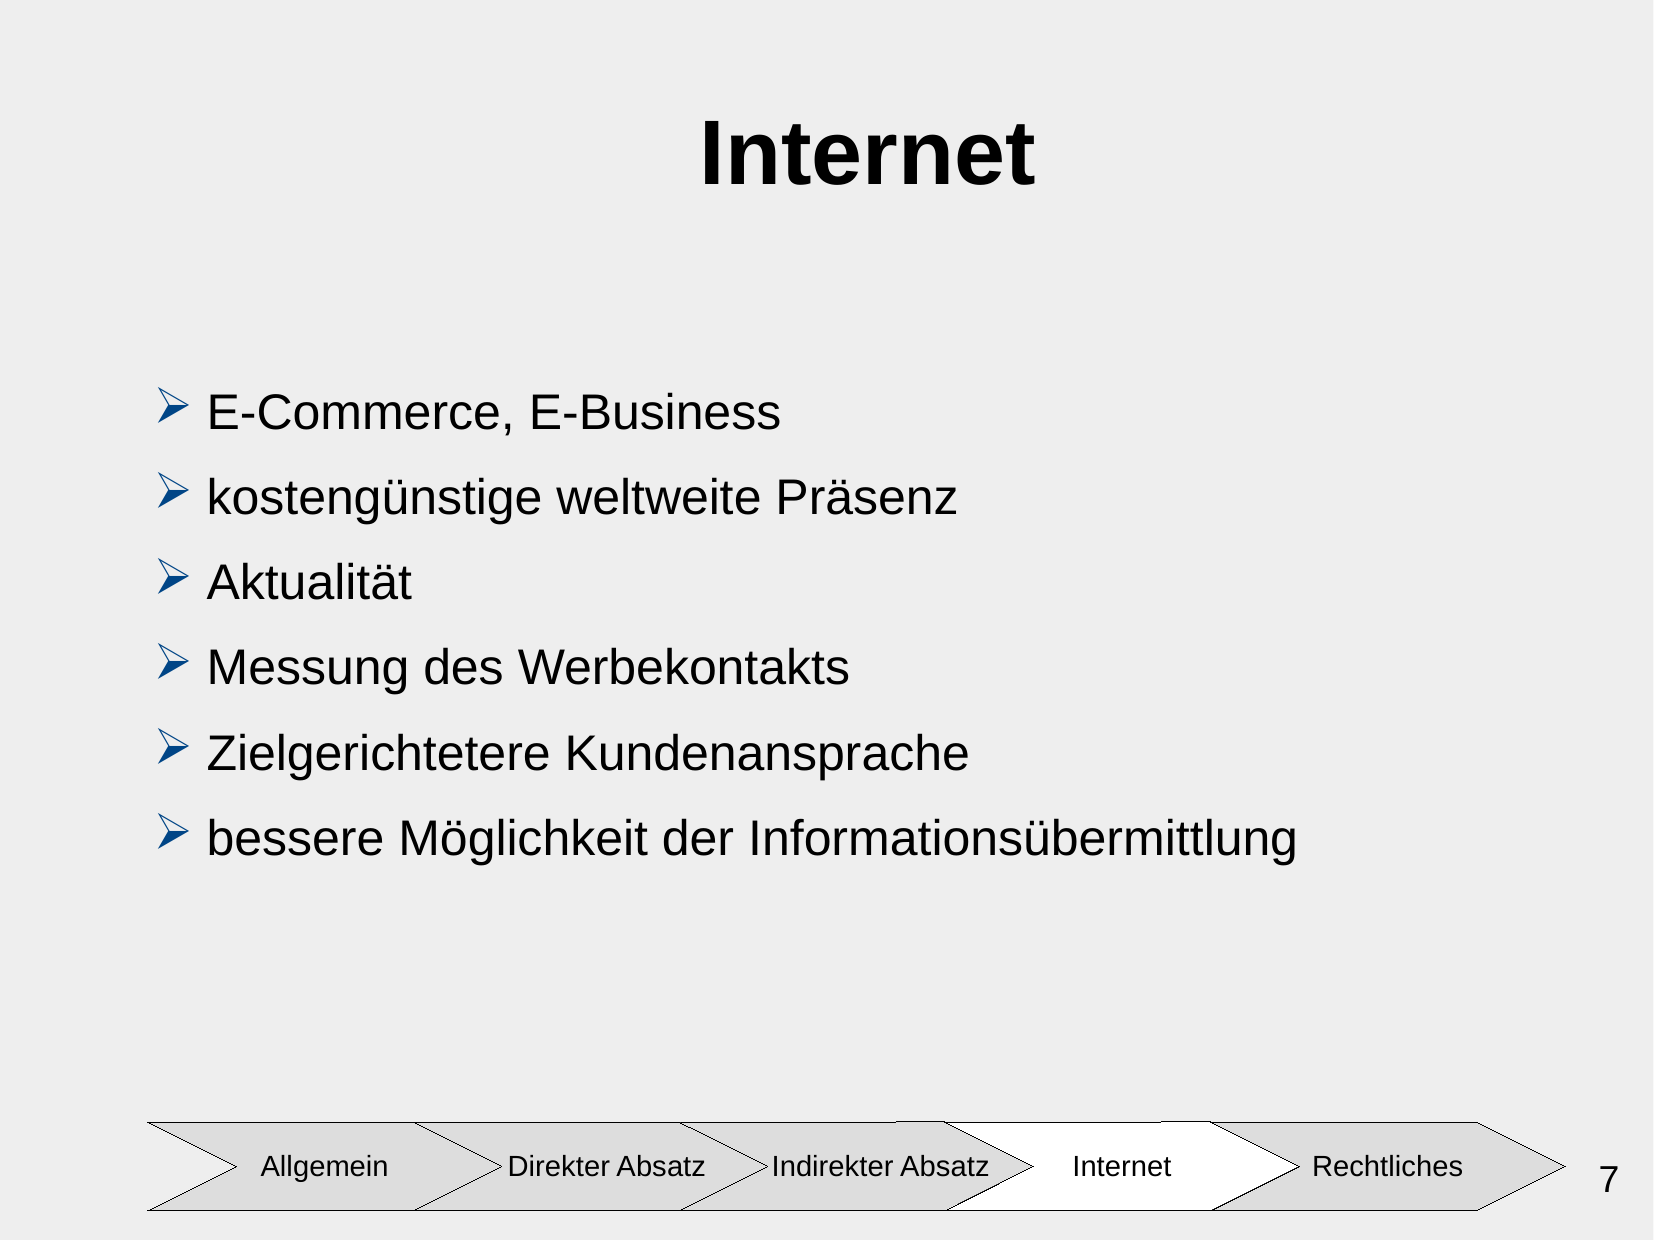

# Internet
E-Commerce, E-Business
kostengünstige weltweite Präsenz
Aktualität
Messung des Werbekontakts
Zielgerichtetere Kundenansprache
bessere Möglichkeit der Informationsübermittlung
 Indirekter Absatz
Internet
 Direkter Absatz
Allgemein
Rechtliches